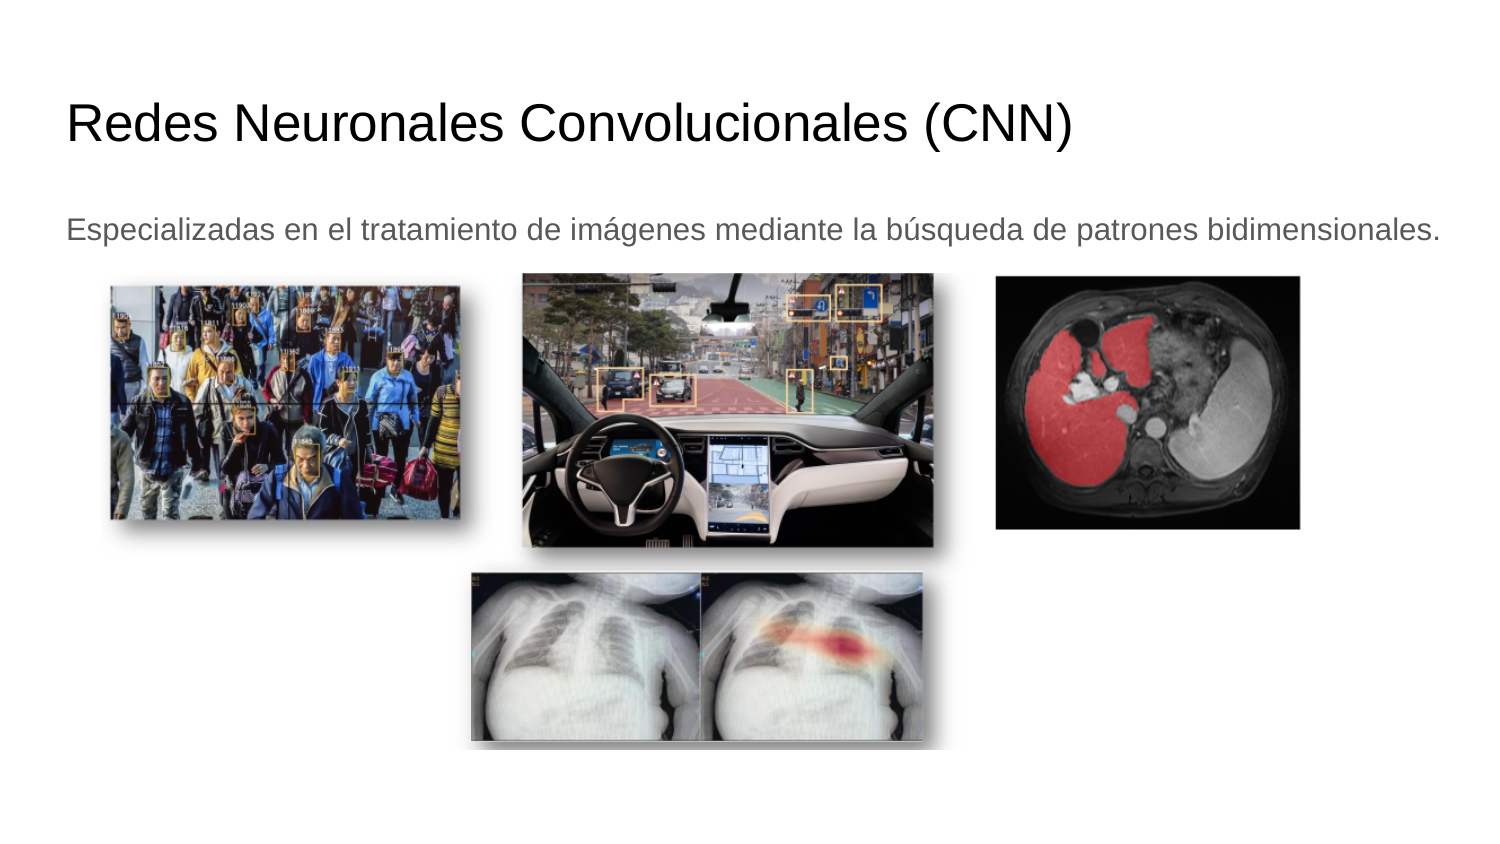

# Redes Neuronales Convolucionales (CNN)
Especializadas en el tratamiento de imágenes mediante la búsqueda de patrones bidimensionales.